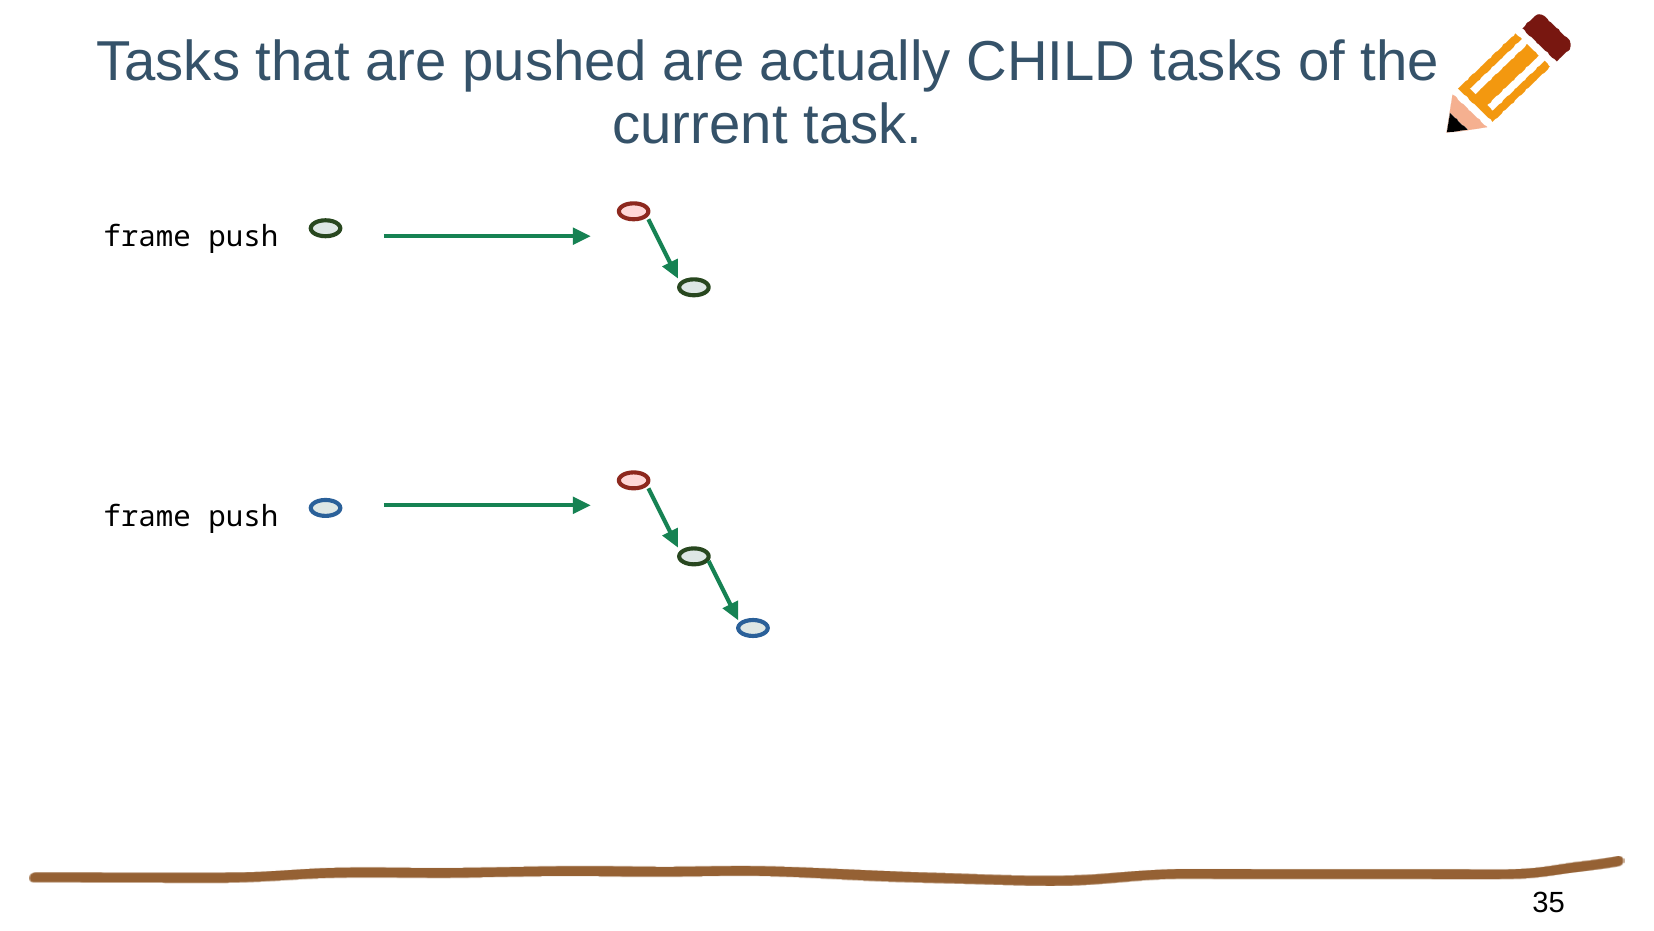

# Tasks that are pushed are actually CHILD tasks of the current task.
frame push
frame push
35